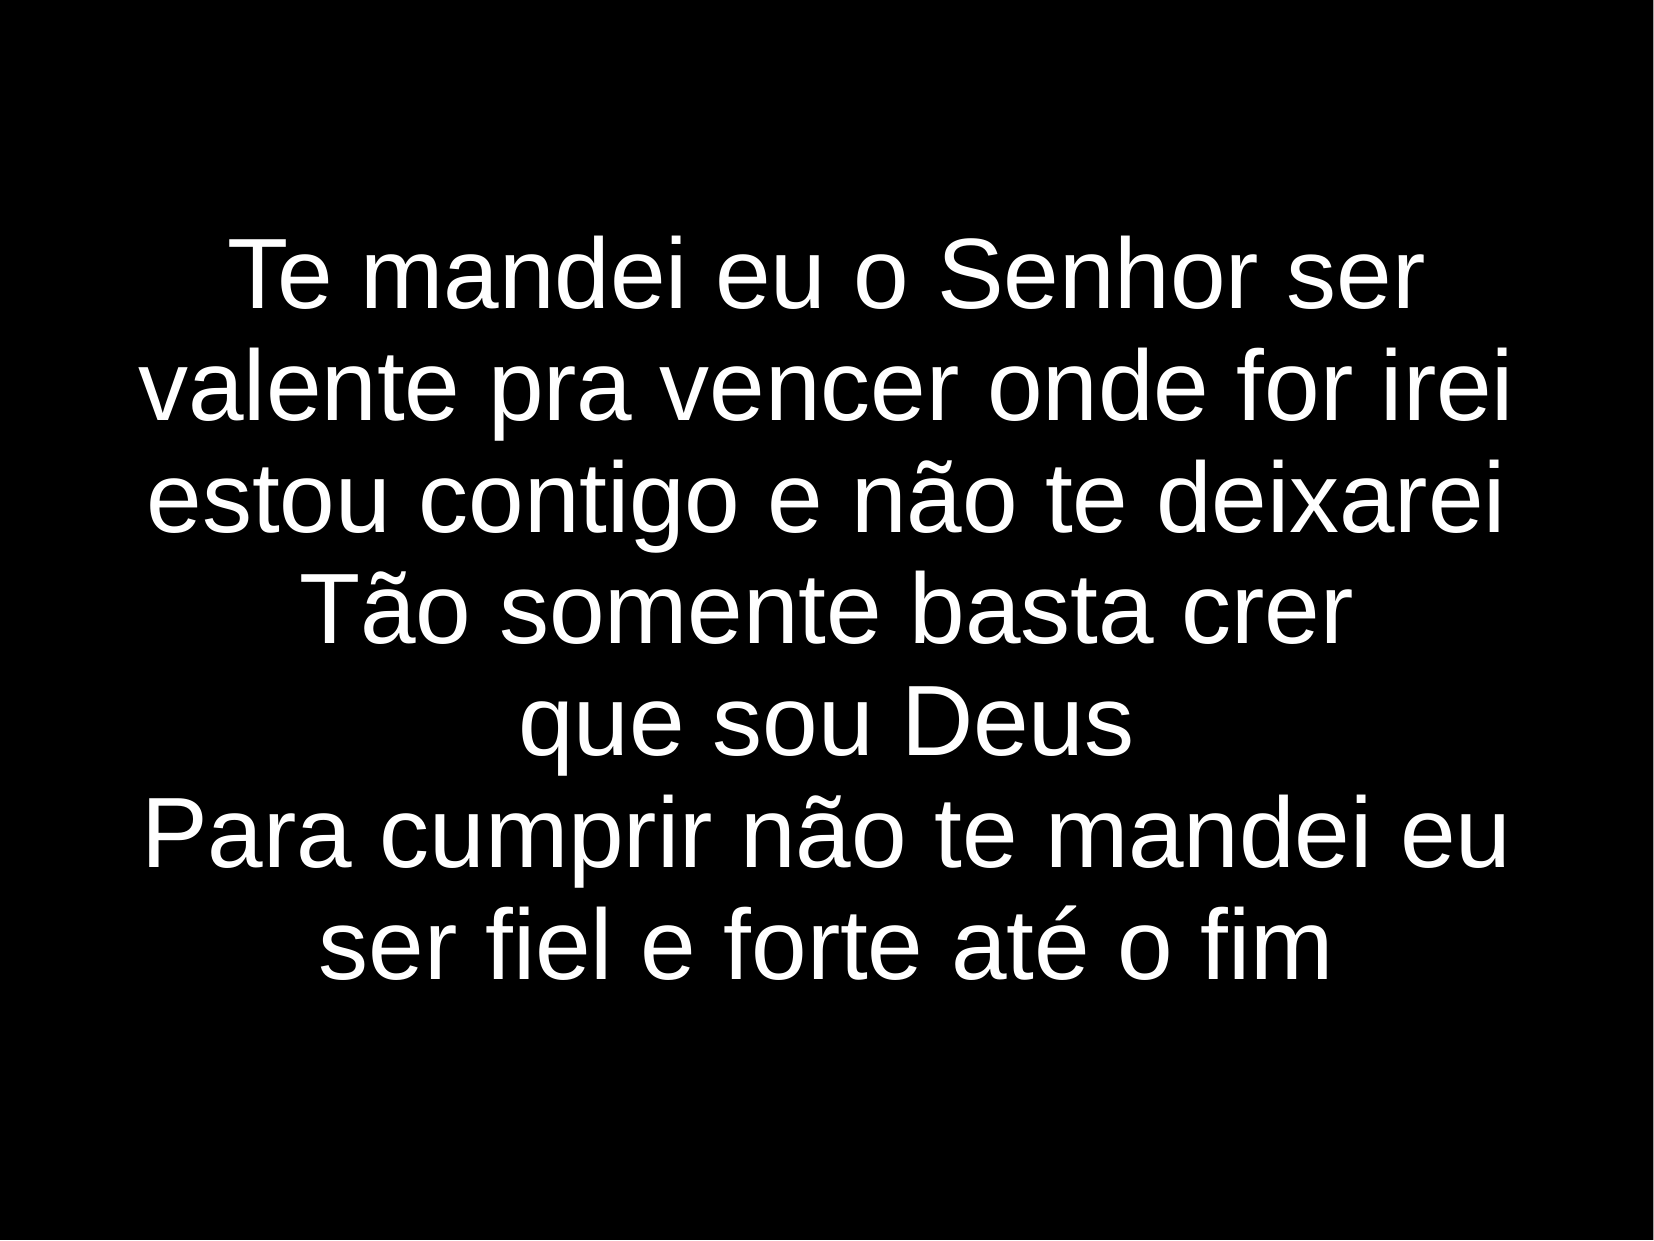

# Te mandei eu o Senhor ser valente pra vencer onde for irei estou contigo e não te deixarei
Tão somente basta crer
que sou Deus
Para cumprir não te mandei eu ser fiel e forte até o fim